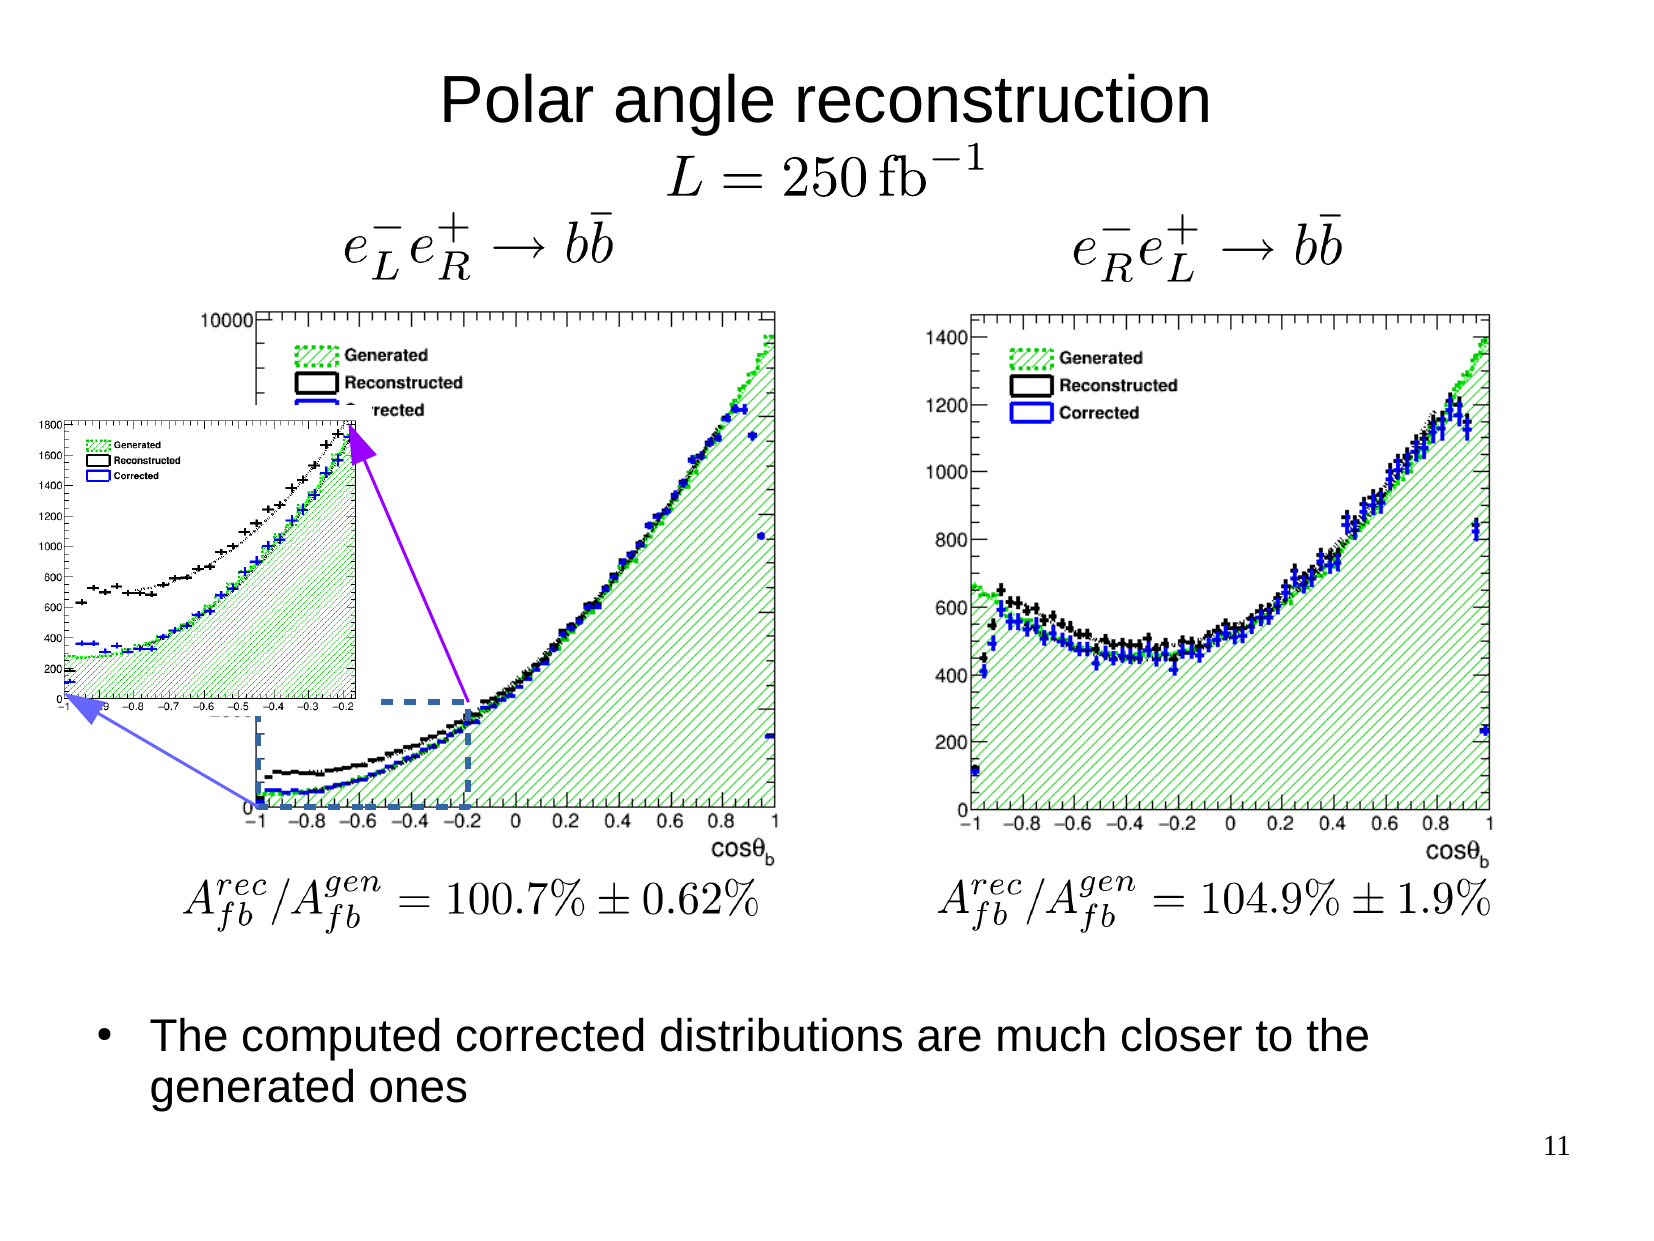

# Polar angle reconstruction
The computed corrected distributions are much closer to the generated ones
11